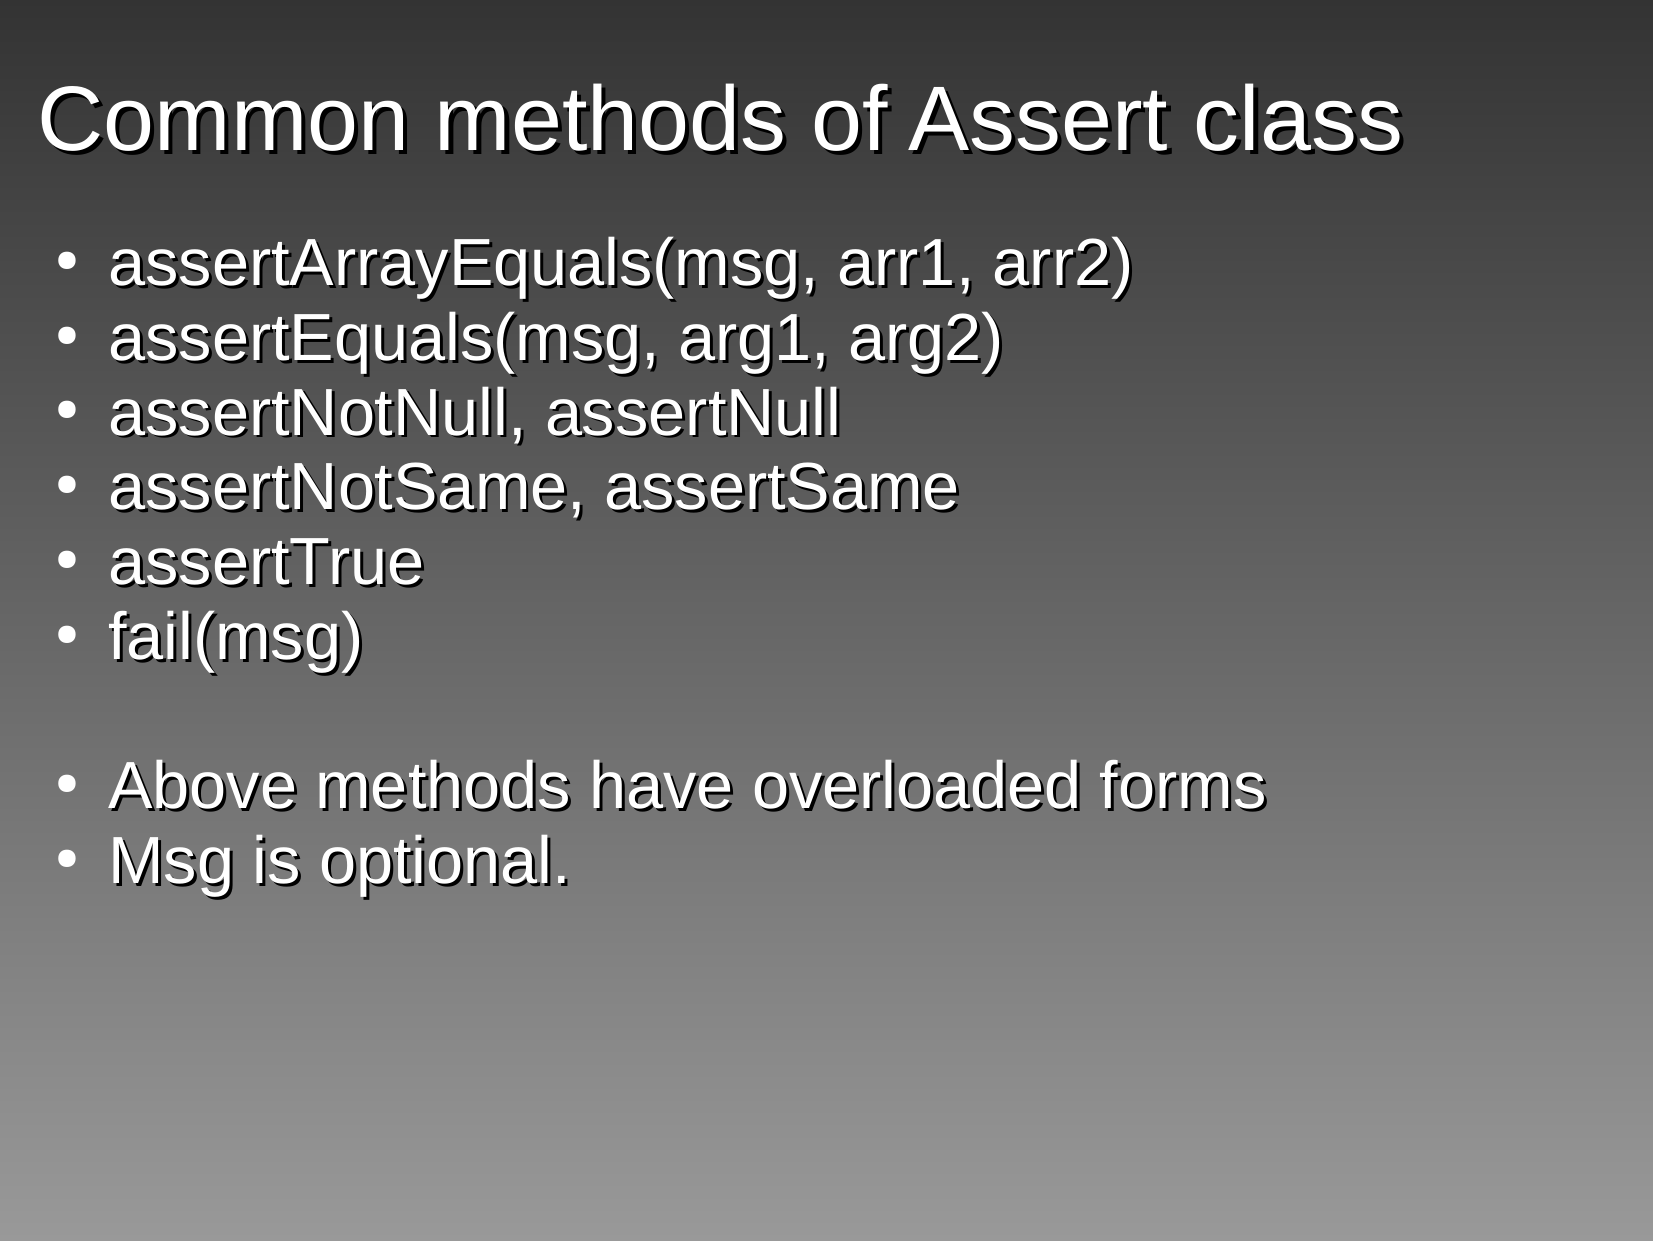

# Common methods of Assert class
assertArrayEquals(msg, arr1, arr2)
assertEquals(msg, arg1, arg2)
assertNotNull, assertNull
assertNotSame, assertSame
assertTrue
fail(msg)
Above methods have overloaded forms
Msg is optional.